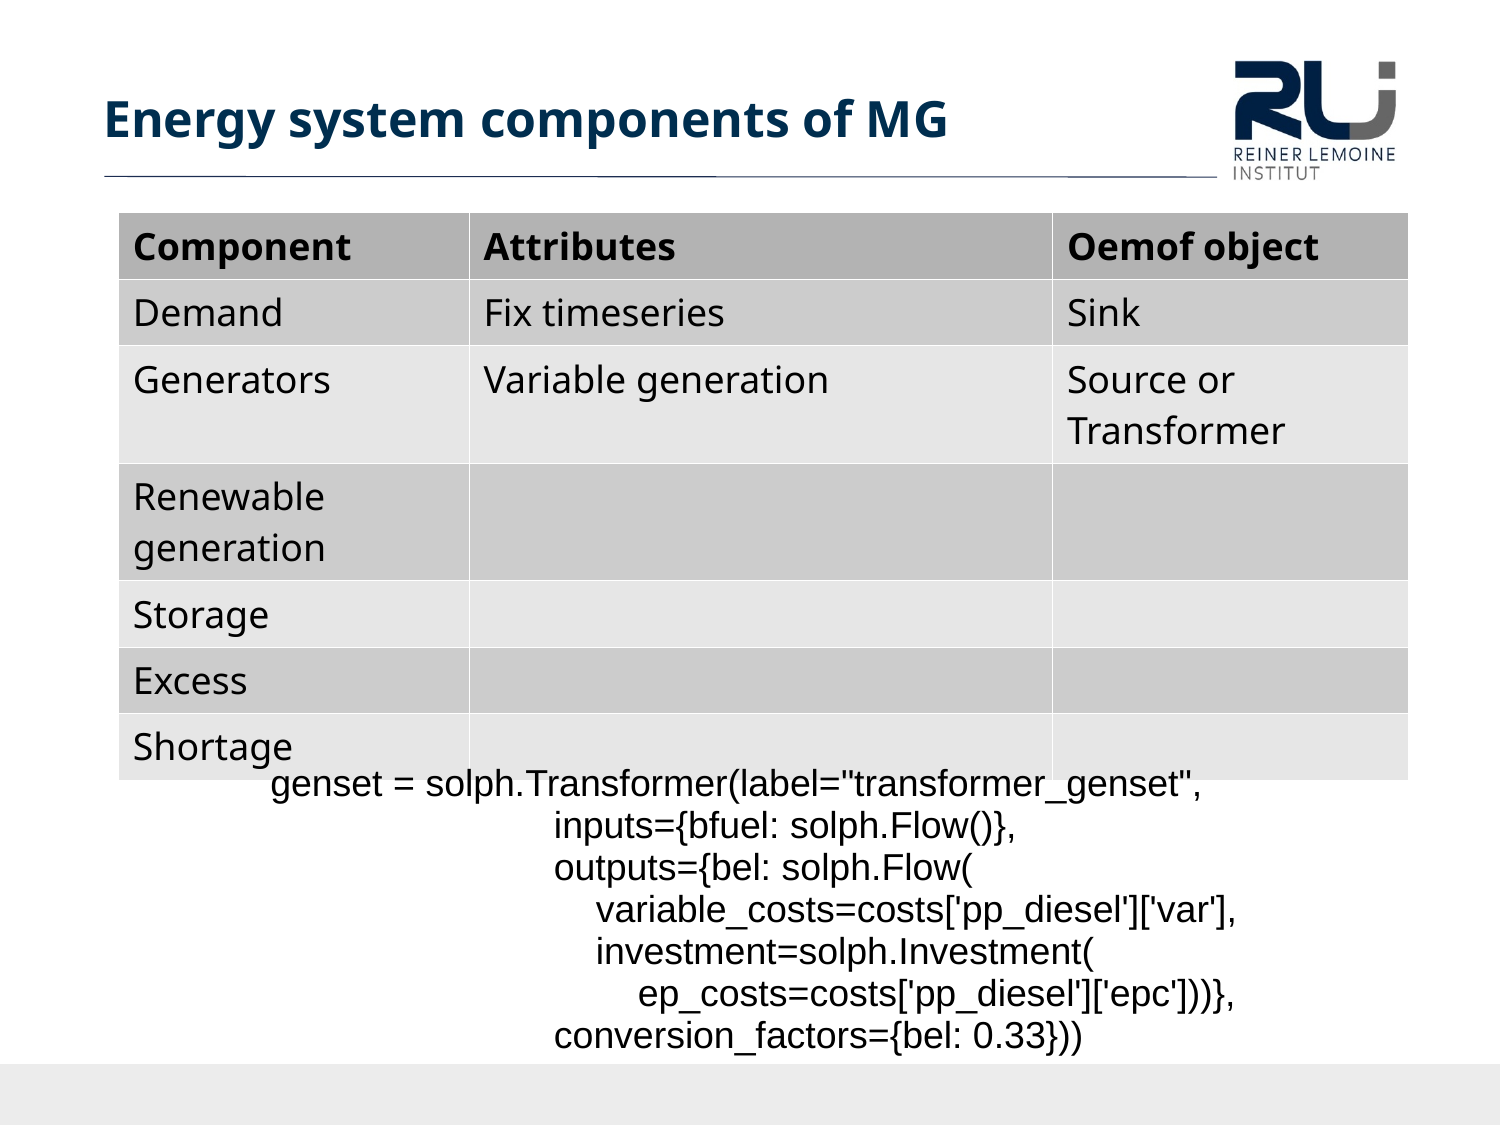

Energy system components of MG
| Component | Attributes | Oemof object |
| --- | --- | --- |
| Demand | Fix timeseries | Sink |
| Generators | Variable generation | Source or Transformer |
| Renewable generation | | |
| Storage | | |
| Excess | | |
| Shortage | | |
genset = solph.Transformer(label="transformer_genset",
 inputs={bfuel: solph.Flow()},
 outputs={bel: solph.Flow(
 variable_costs=costs['pp_diesel']['var'],
 investment=solph.Investment(
 ep_costs=costs['pp_diesel']['epc']))},
 conversion_factors={bel: 0.33}))